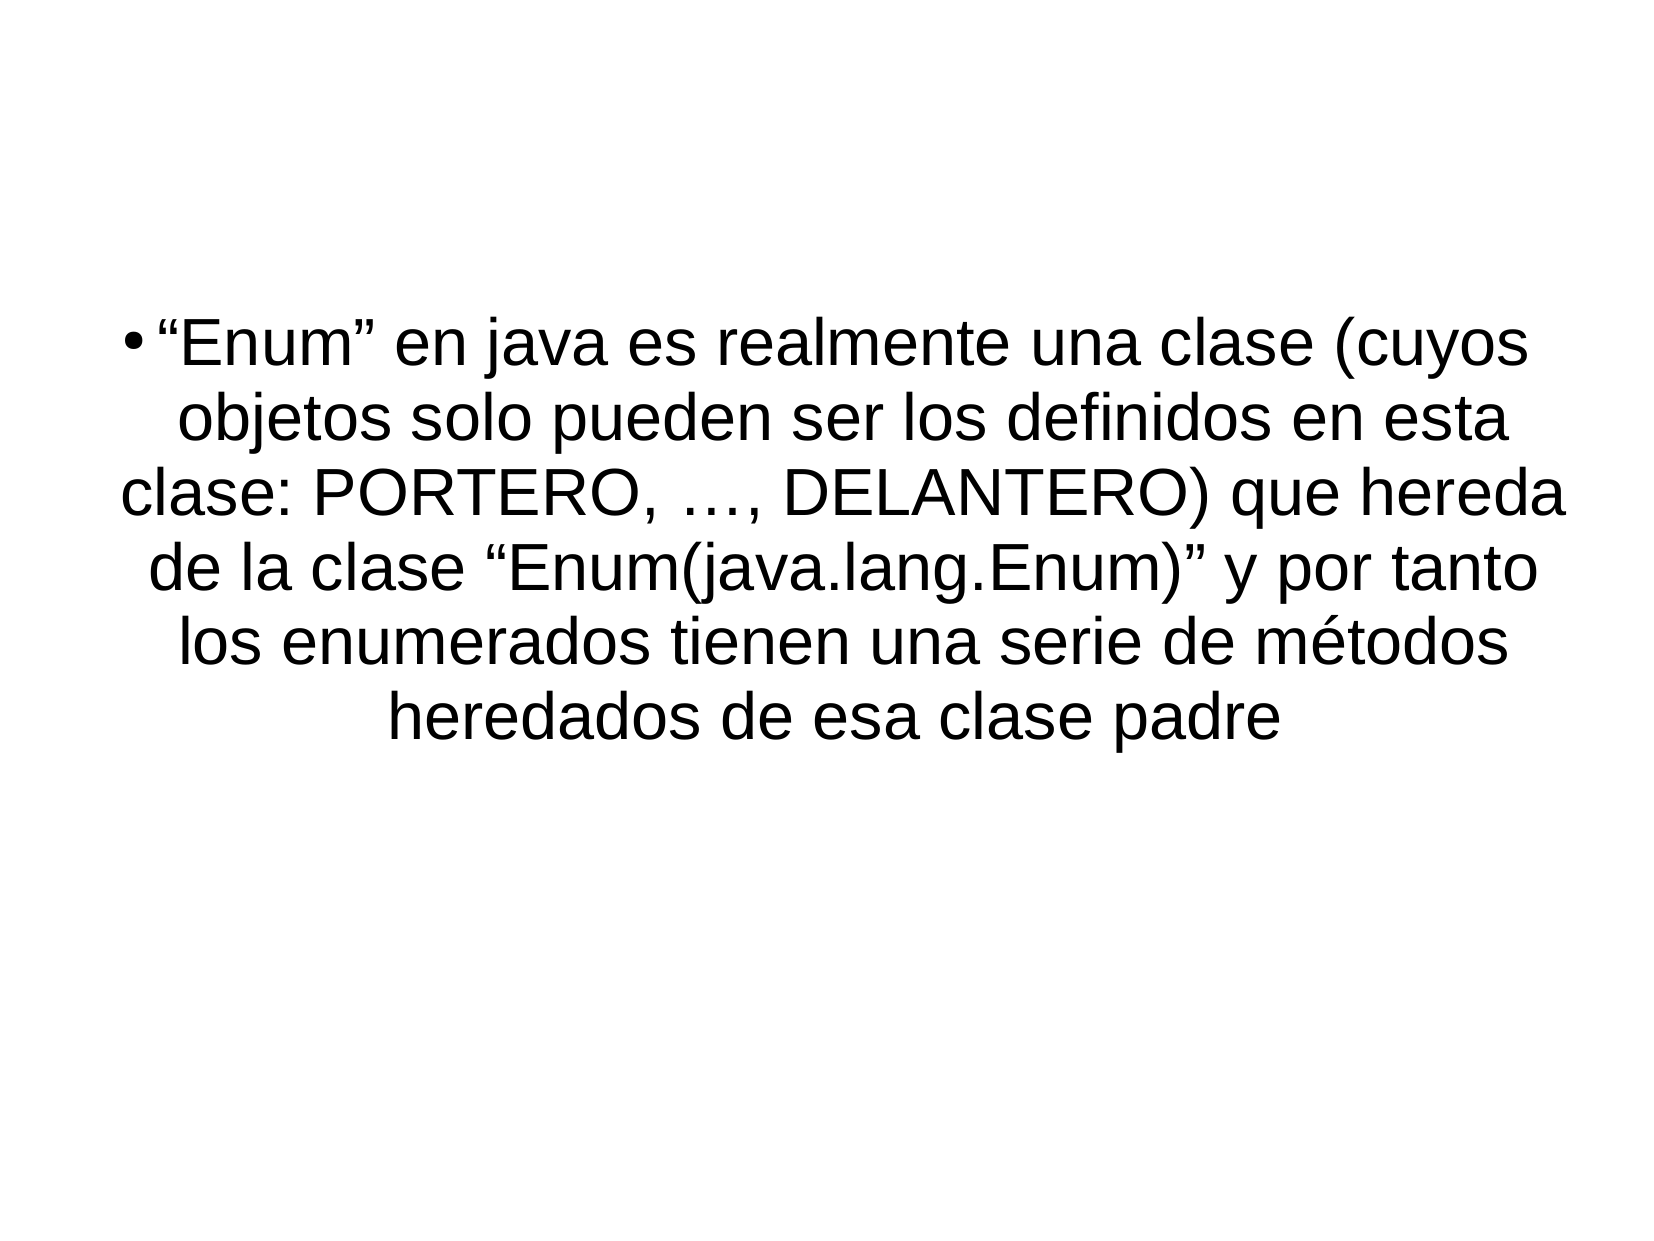

# “Enum” en java es realmente una clase (cuyos objetos solo pueden ser los definidos en esta clase: PORTERO, …, DELANTERO) que hereda de la clase “Enum(java.lang.Enum)” y por tanto los enumerados tienen una serie de métodos heredados de esa clase padre